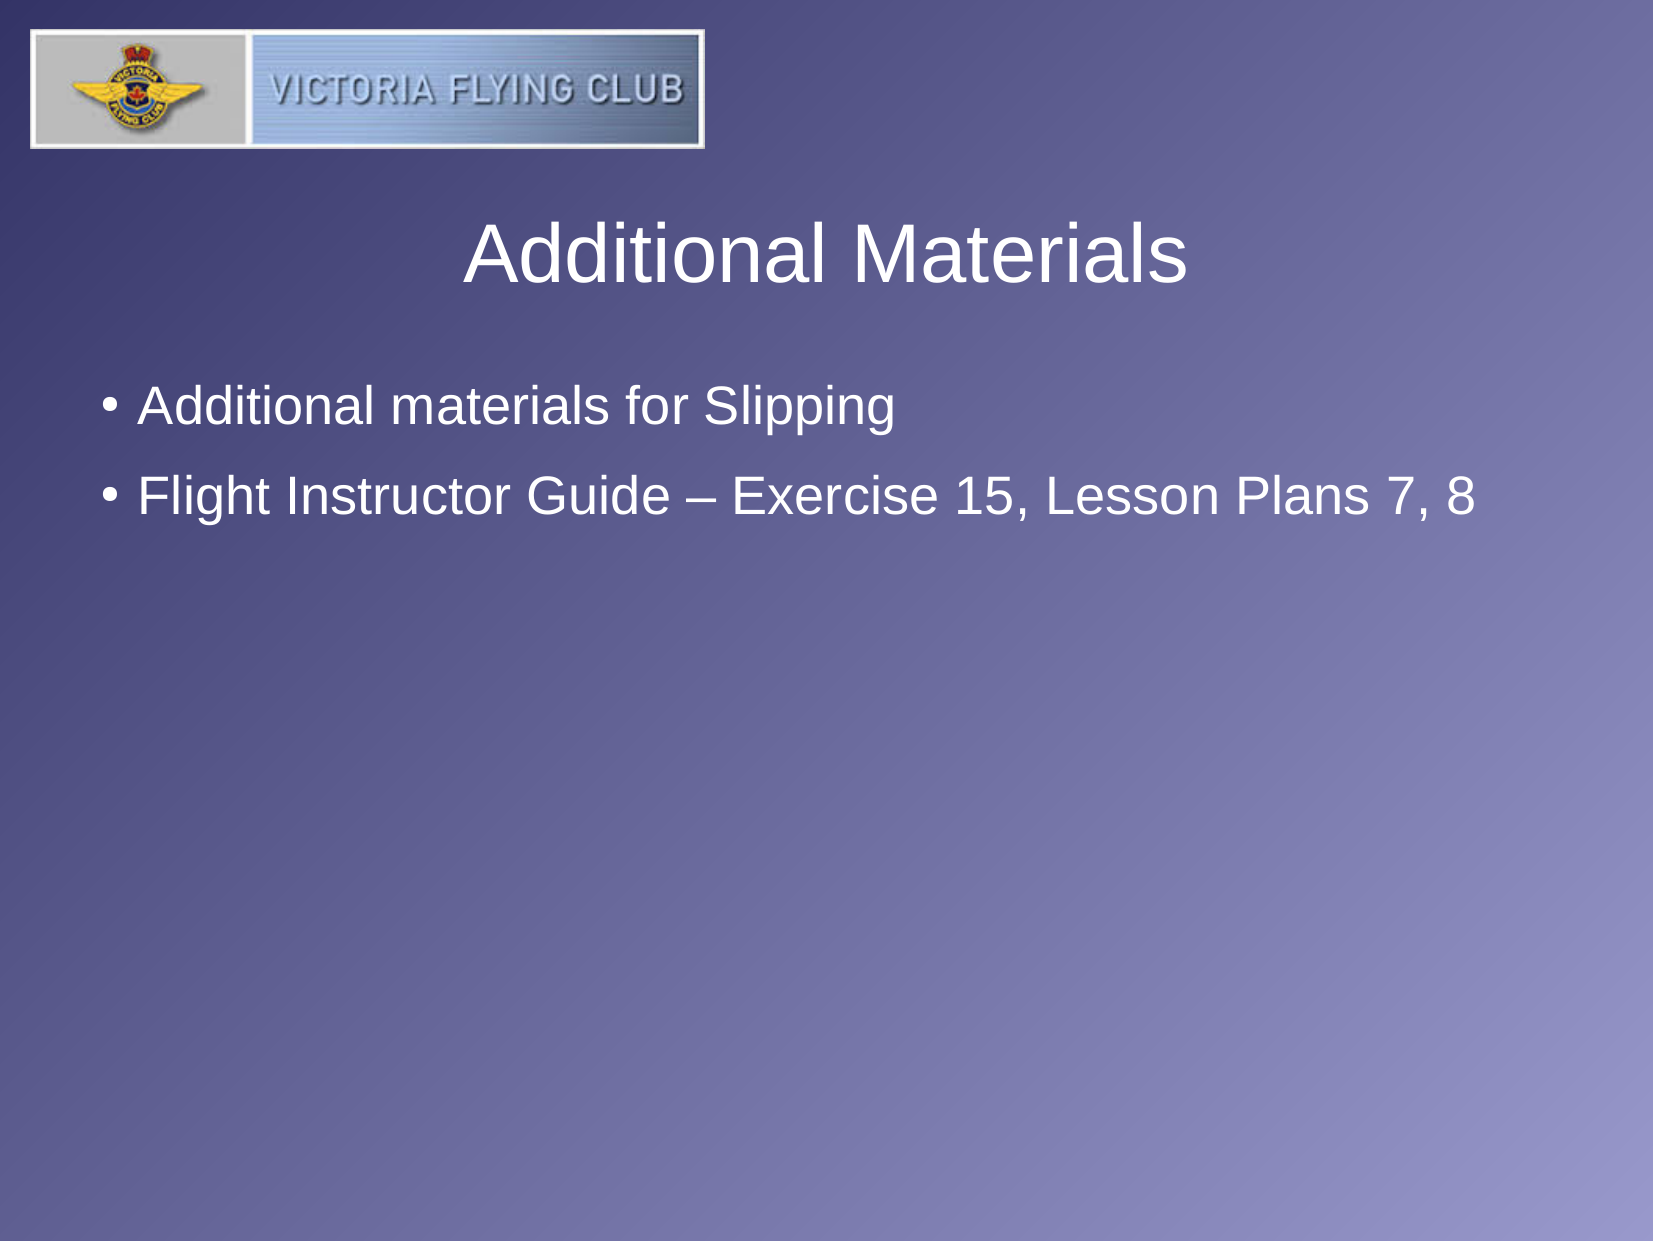

# Additional Materials
Additional materials for Slipping
Flight Instructor Guide – Exercise 15, Lesson Plans 7, 8